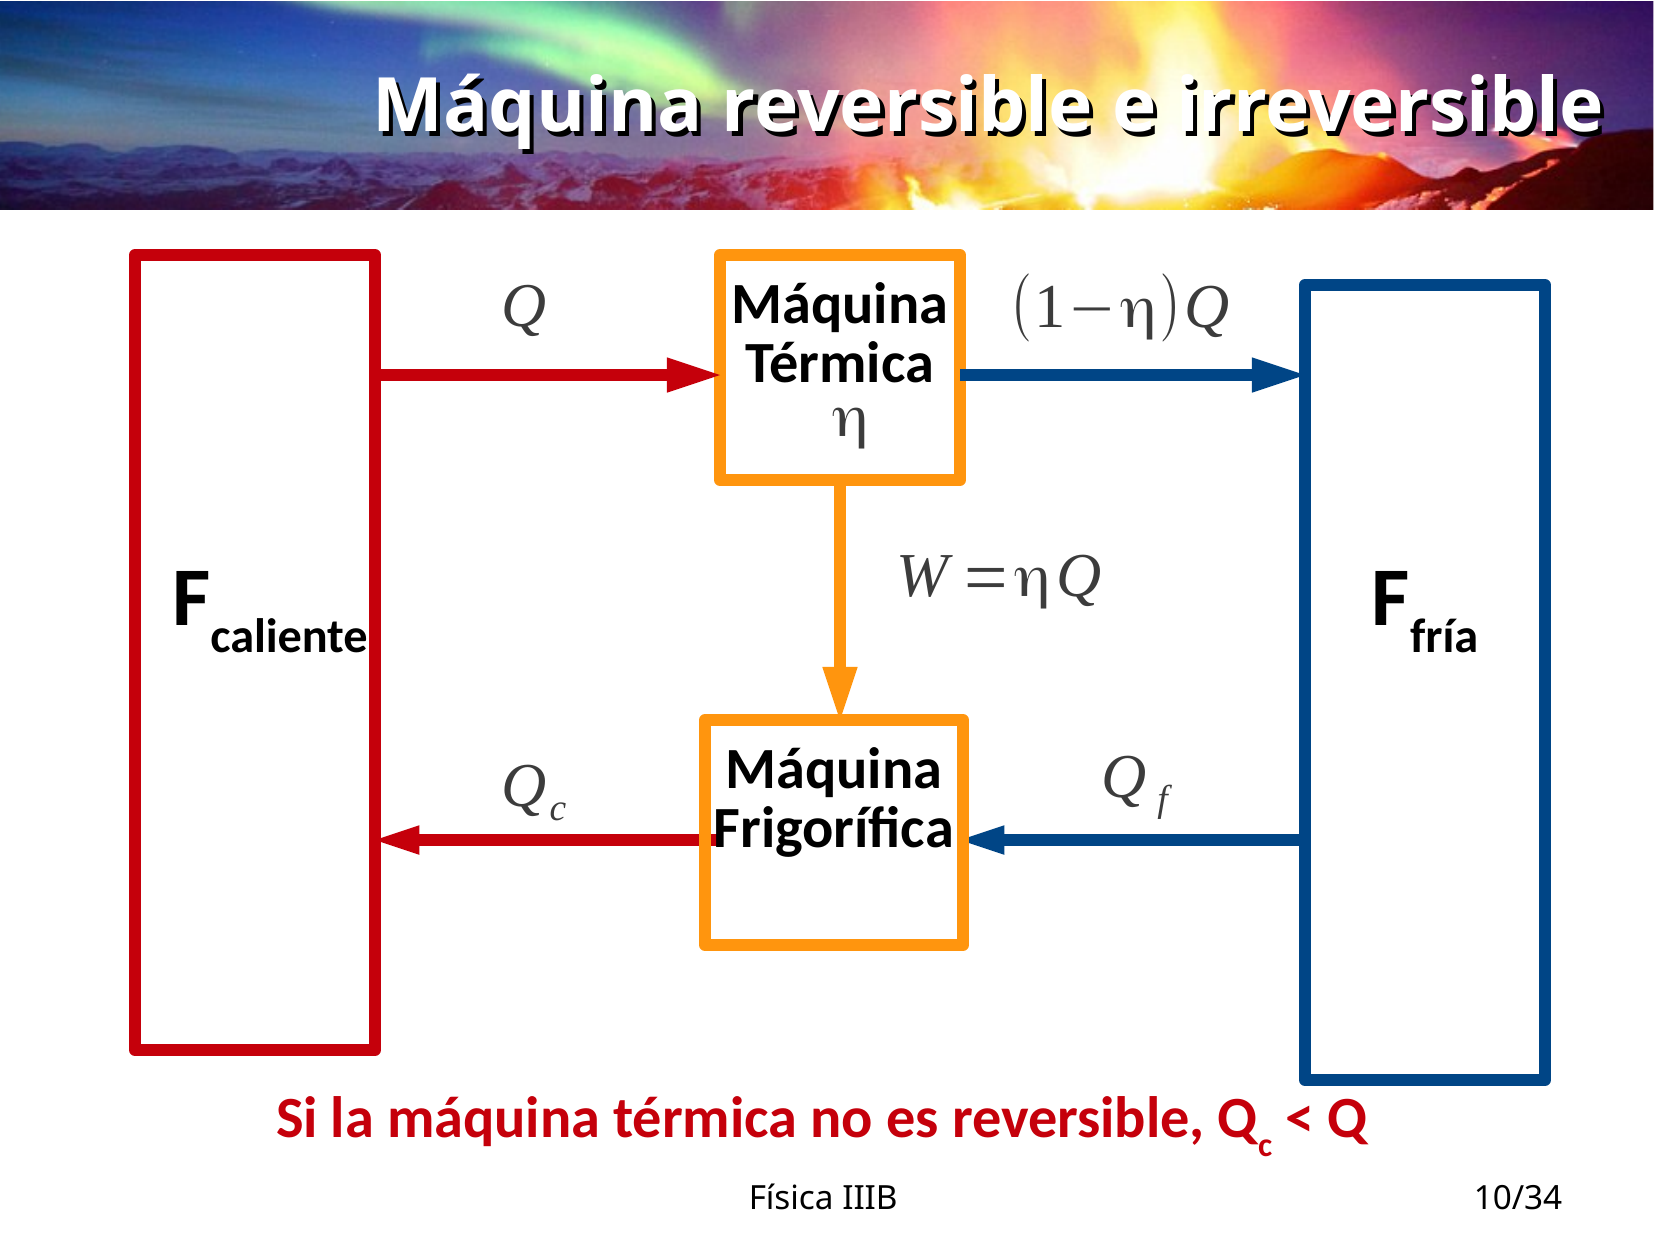

# Máquina reversible e irreversible
Máquina
Térmica
Fcaliente
Ffría
Máquina
Frigorífica
Si la máquina térmica no es reversible, Qc < Q
Física IIIB
10